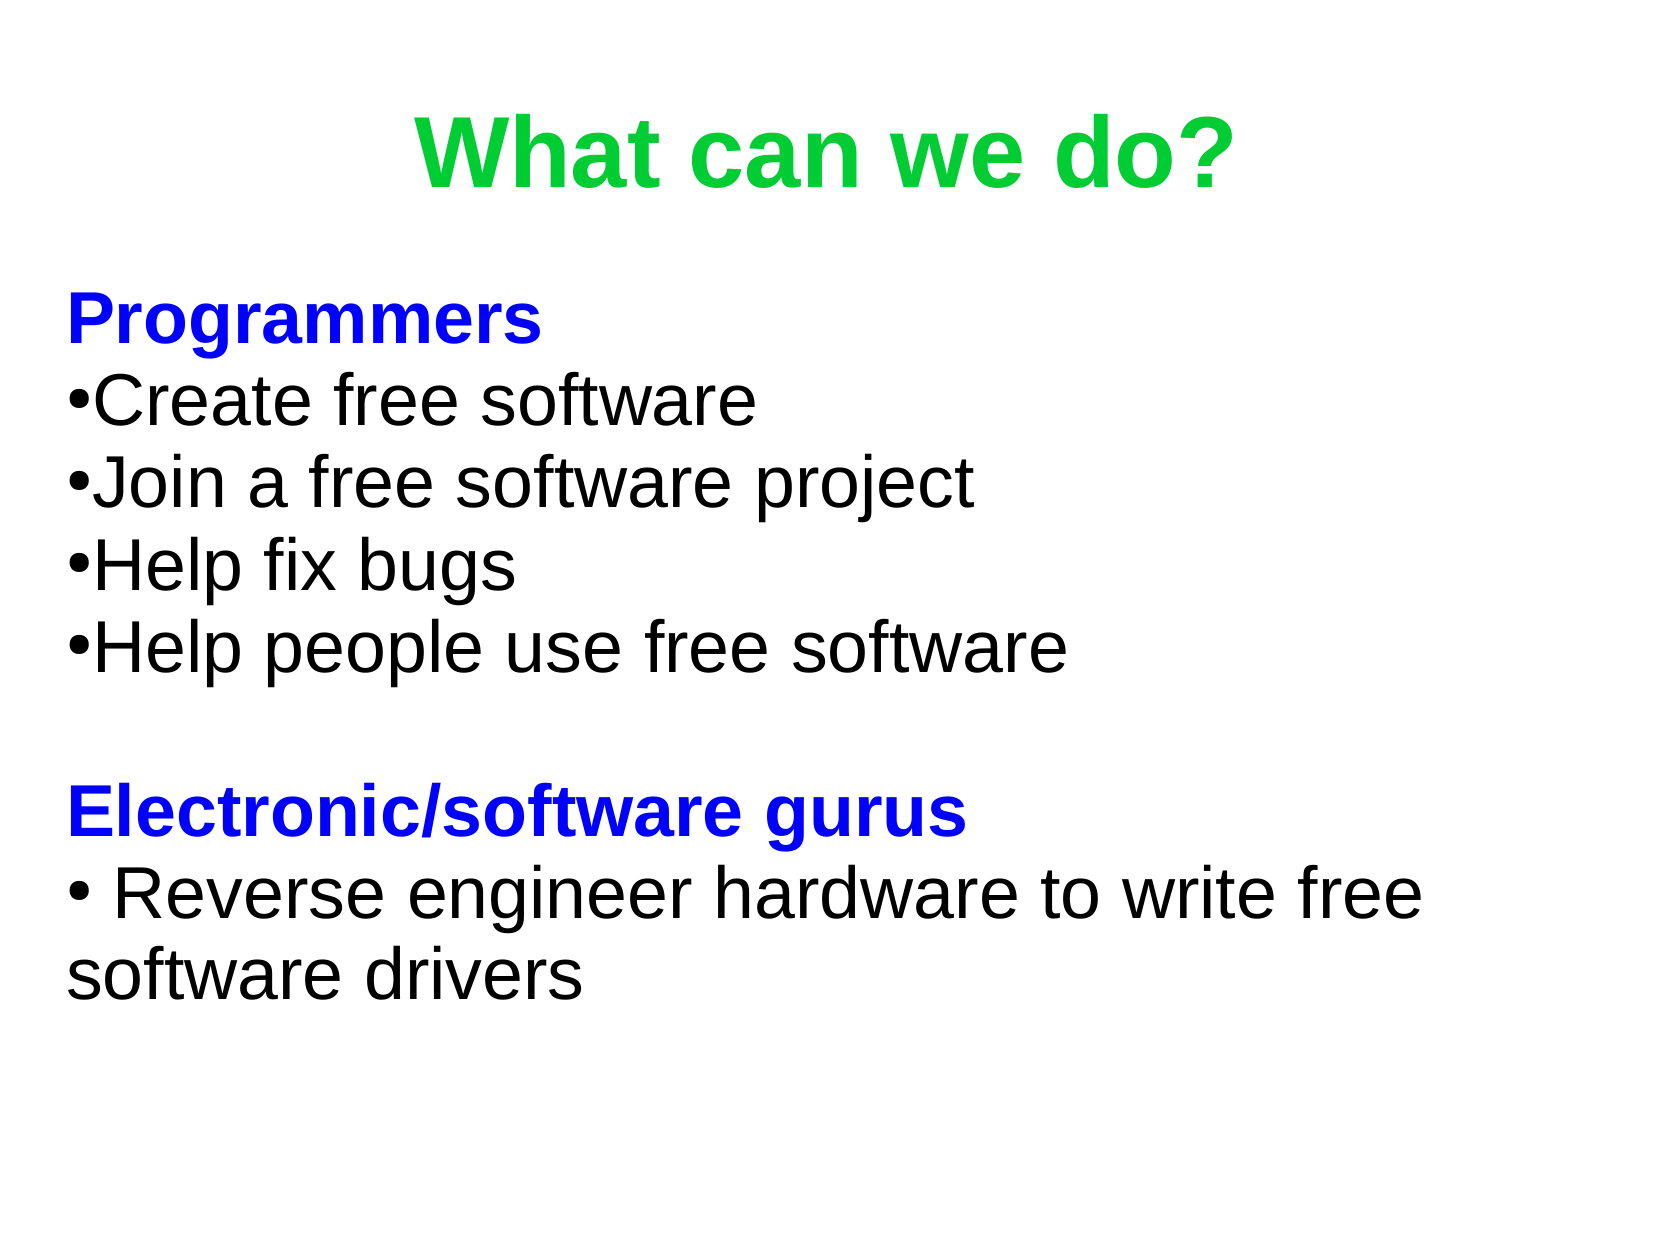

# What can we do?
Programmers
Create free software
Join a free software project
Help fix bugs
Help people use free software
Electronic/software gurus
 Reverse engineer hardware to write free software drivers